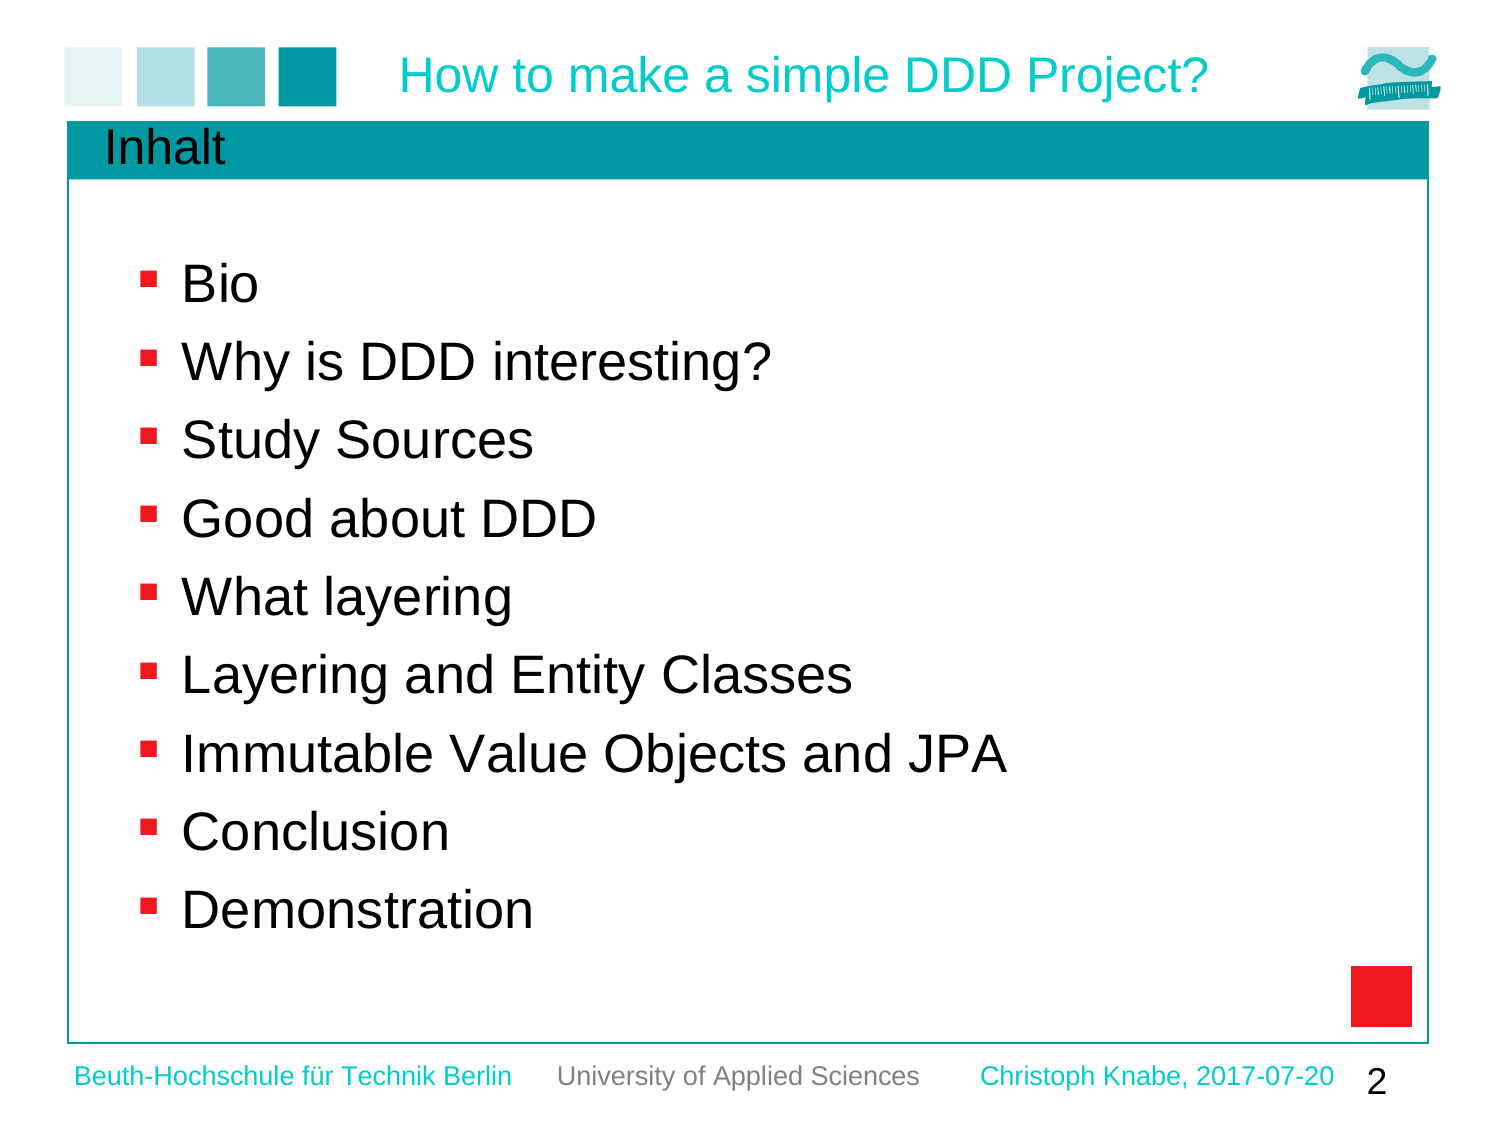

Inhalt
# Bio
Why is DDD interesting?
Study Sources
Good about DDD
What layering
Layering and Entity Classes
Immutable Value Objects and JPA
Conclusion
Demonstration
2